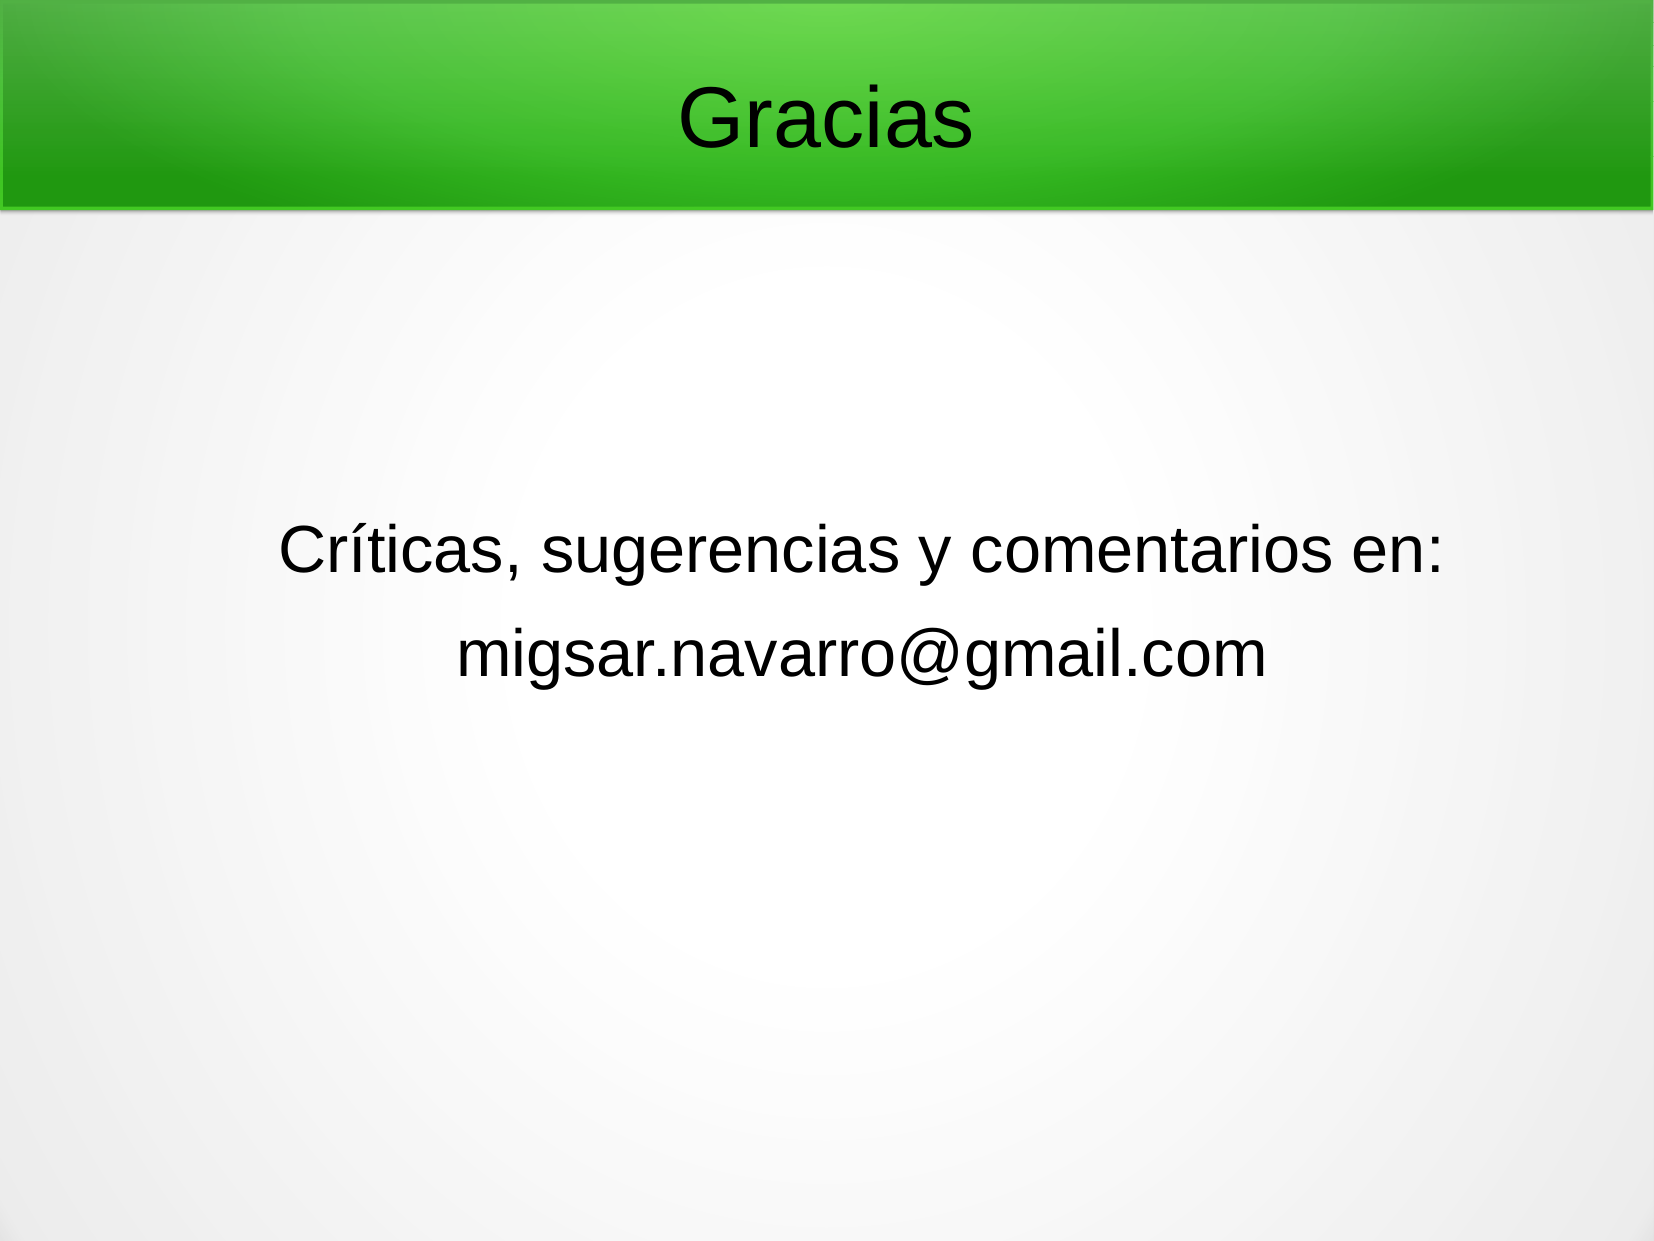

# Gracias
Críticas, sugerencias y comentarios en:
migsar.navarro@gmail.com